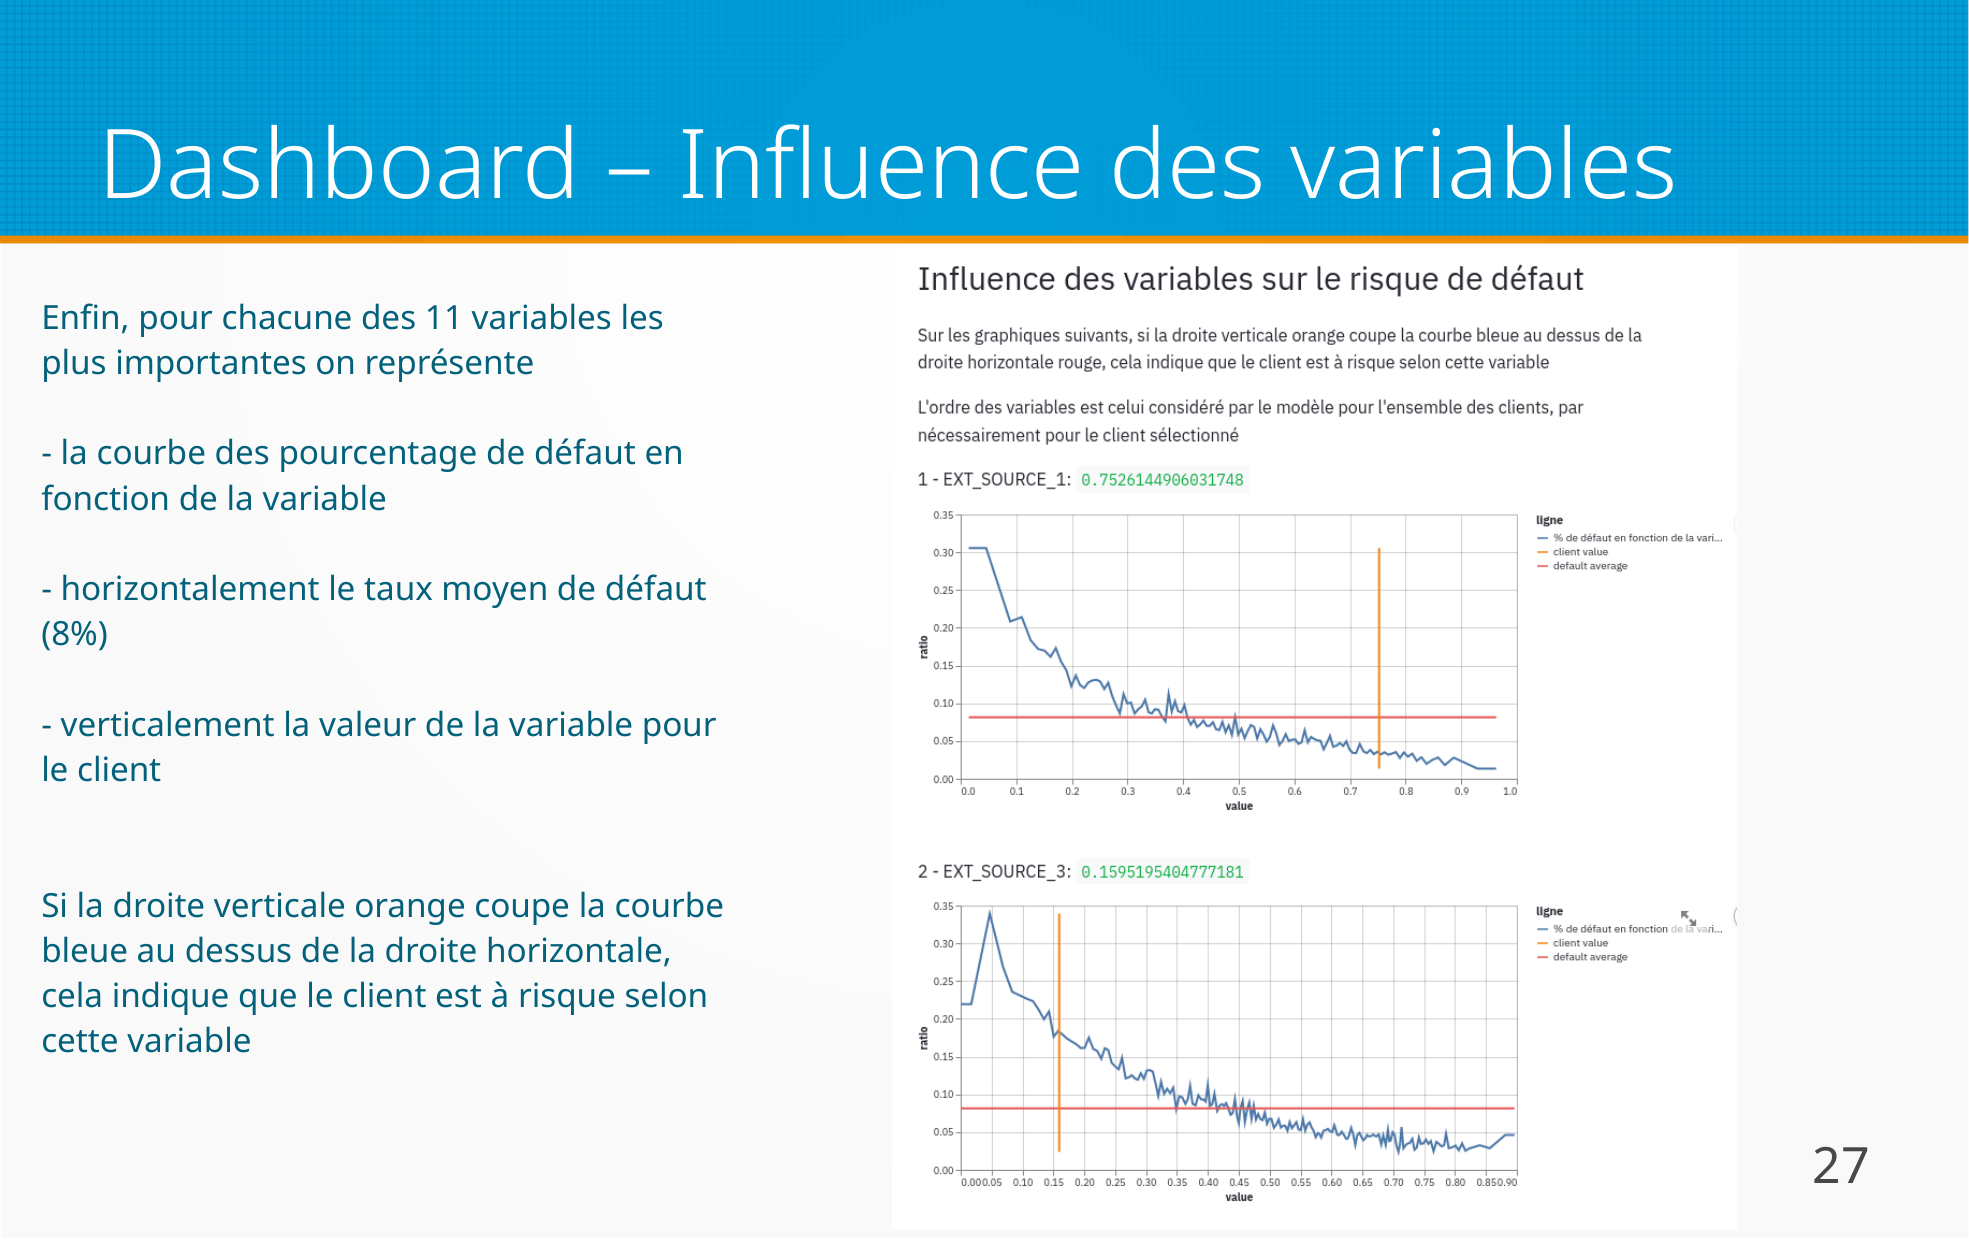

# Dashboard – Influence des variables
Enfin, pour chacune des 11 variables les plus importantes on représente
- la courbe des pourcentage de défaut en fonction de la variable
- horizontalement le taux moyen de défaut (8%)
- verticalement la valeur de la variable pour le client
Si la droite verticale orange coupe la courbe bleue au dessus de la droite horizontale, cela indique que le client est à risque selon cette variable
27